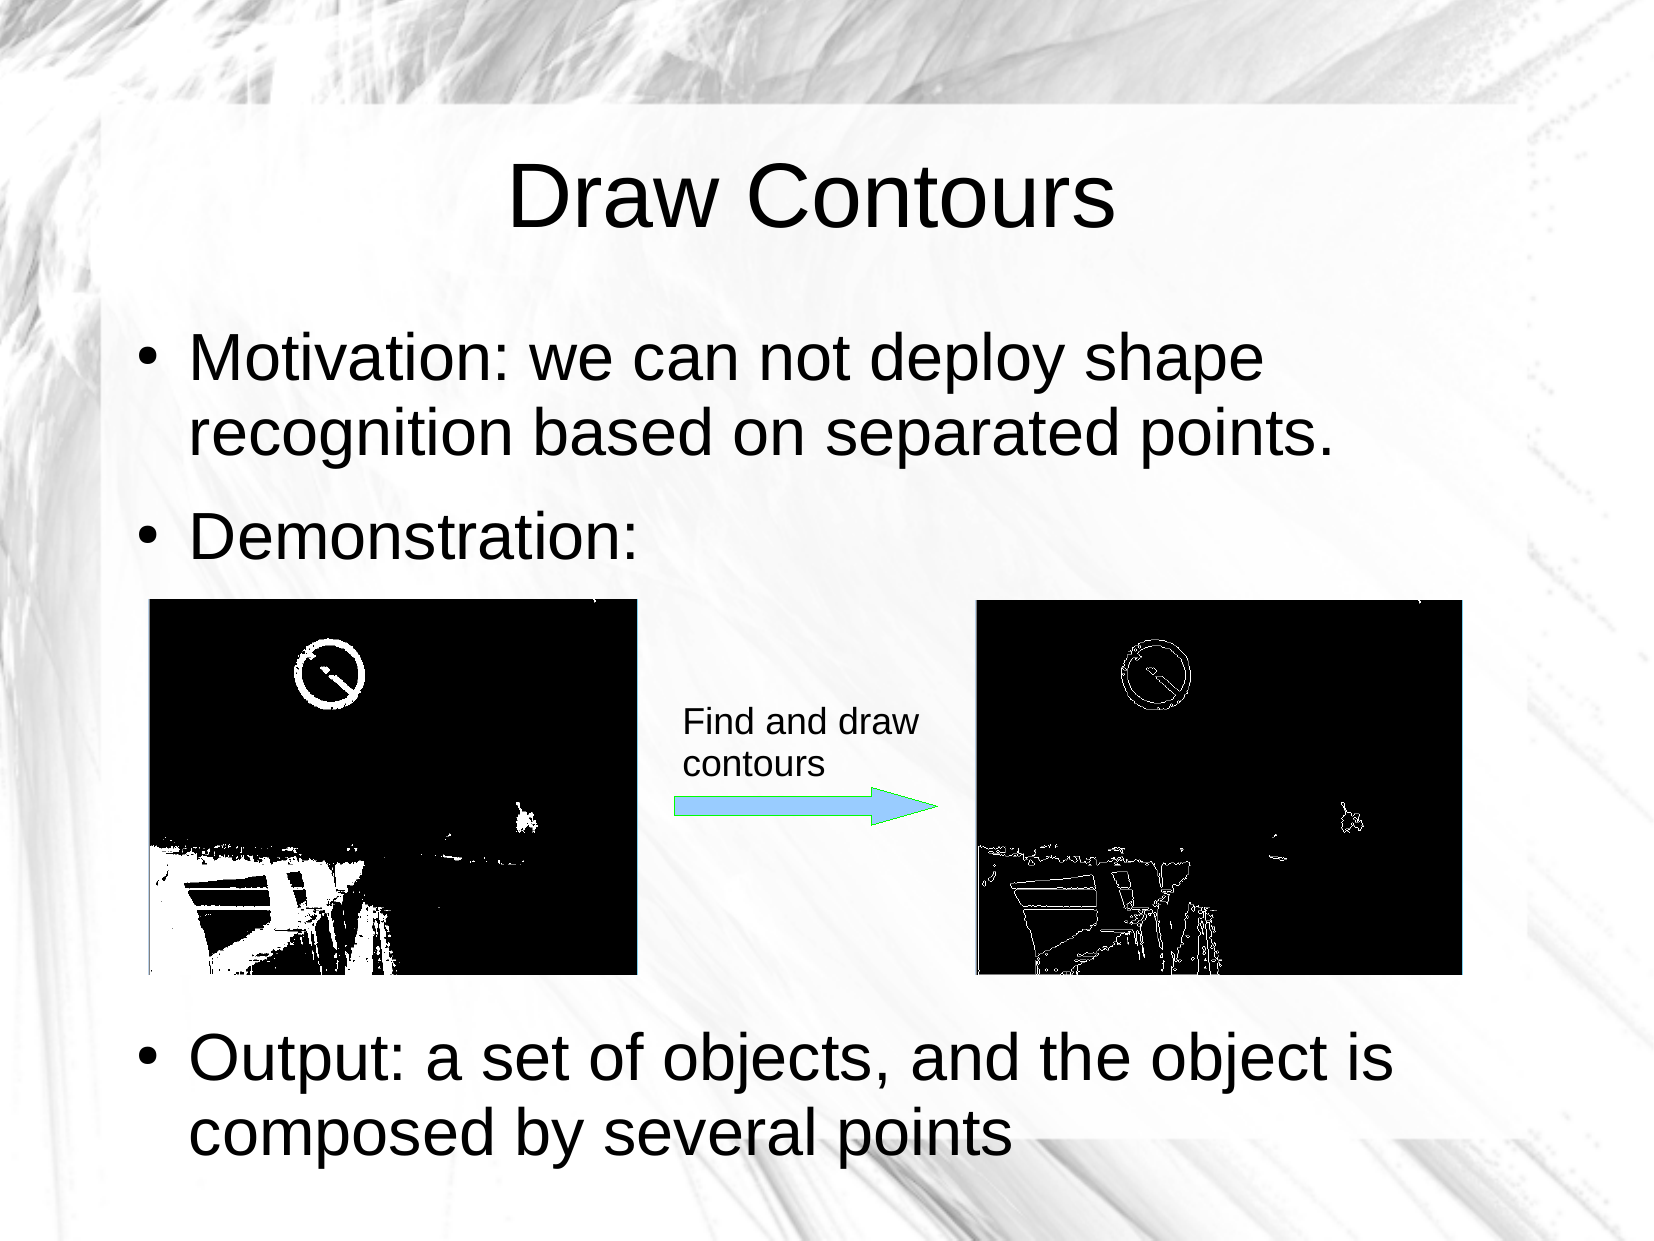

# Draw Contours
Motivation: we can not deploy shape recognition based on separated points.
Demonstration:
Output: a set of objects, and the object is composed by several points
Find and draw
contours